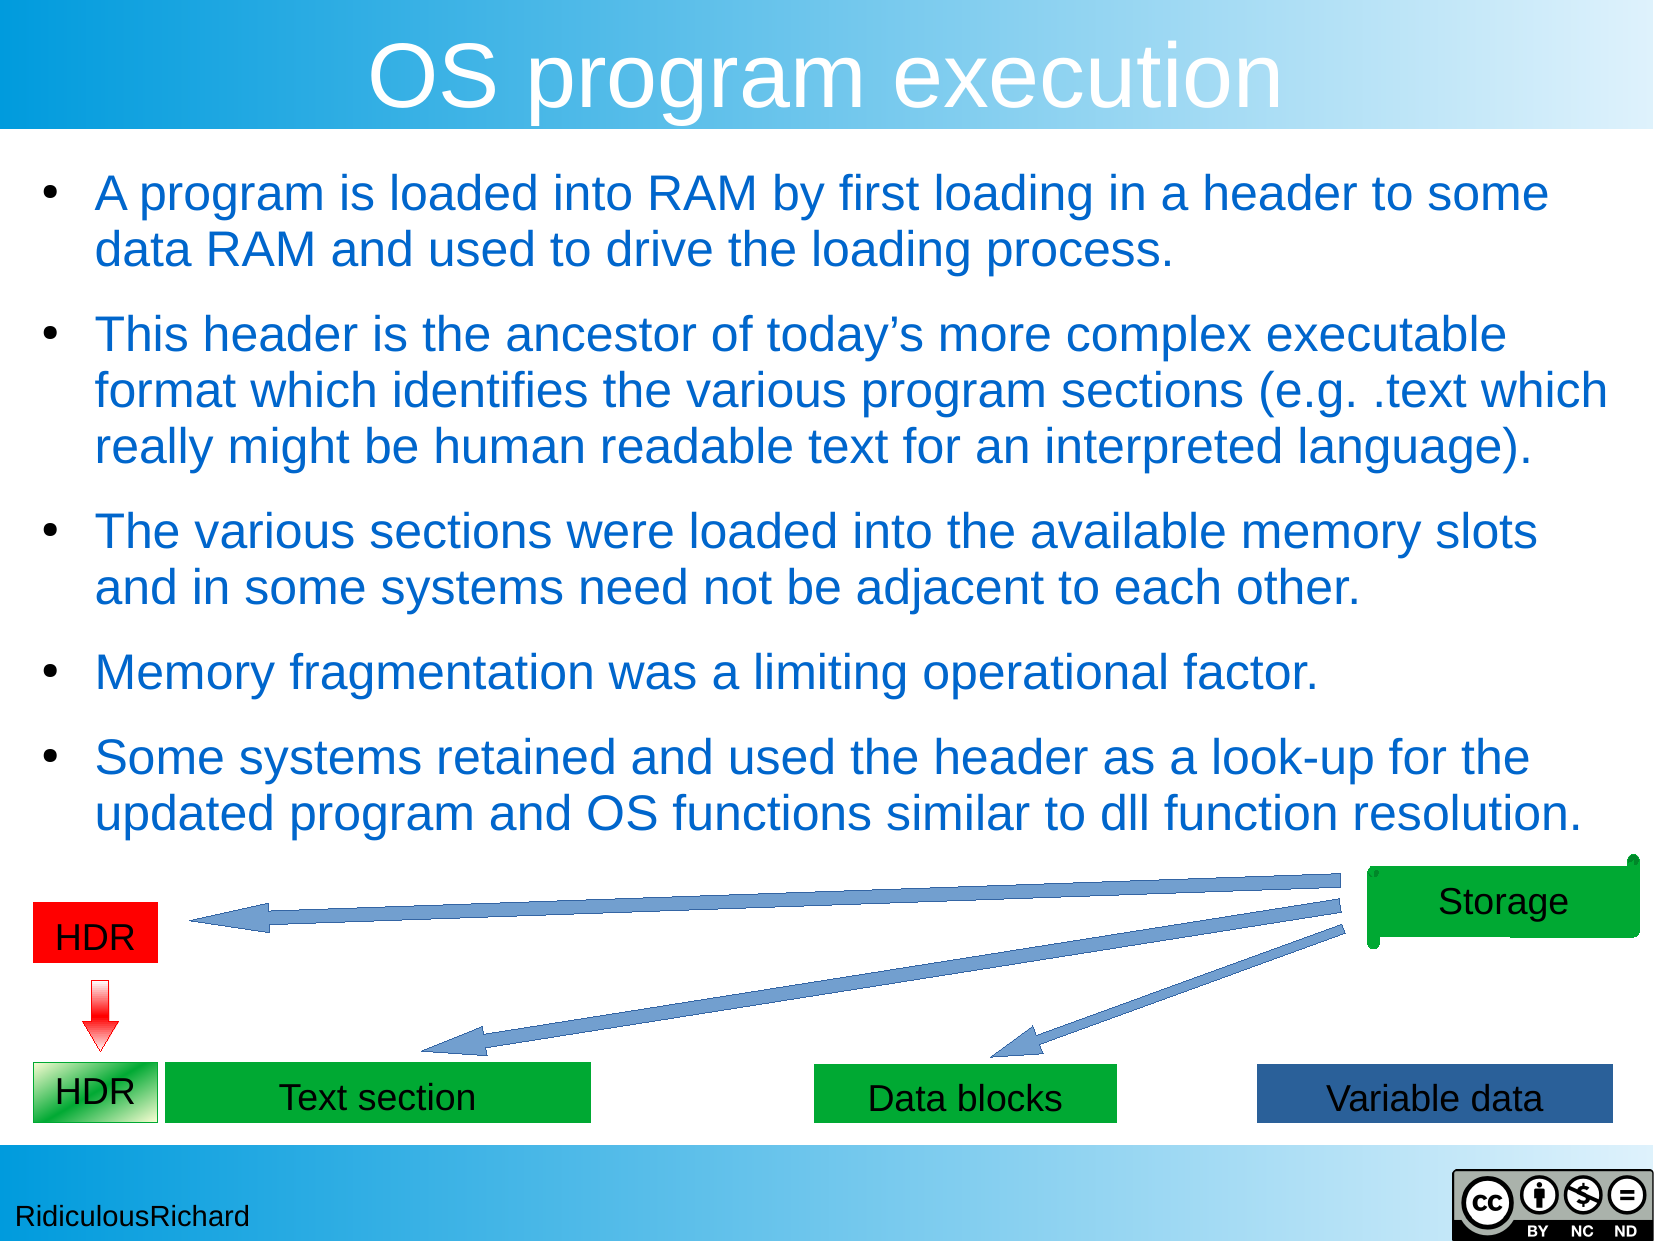

# OS program execution
A program is loaded into RAM by first loading in a header to some data RAM and used to drive the loading process.
This header is the ancestor of today’s more complex executable format which identifies the various program sections (e.g. .text which really might be human readable text for an interpreted language).
The various sections were loaded into the available memory slots and in some systems need not be adjacent to each other.
Memory fragmentation was a limiting operational factor.
Some systems retained and used the header as a look-up for the updated program and OS functions similar to dll function resolution.
Storage
HDR
HDR
Data blocks
Variable data
Text section